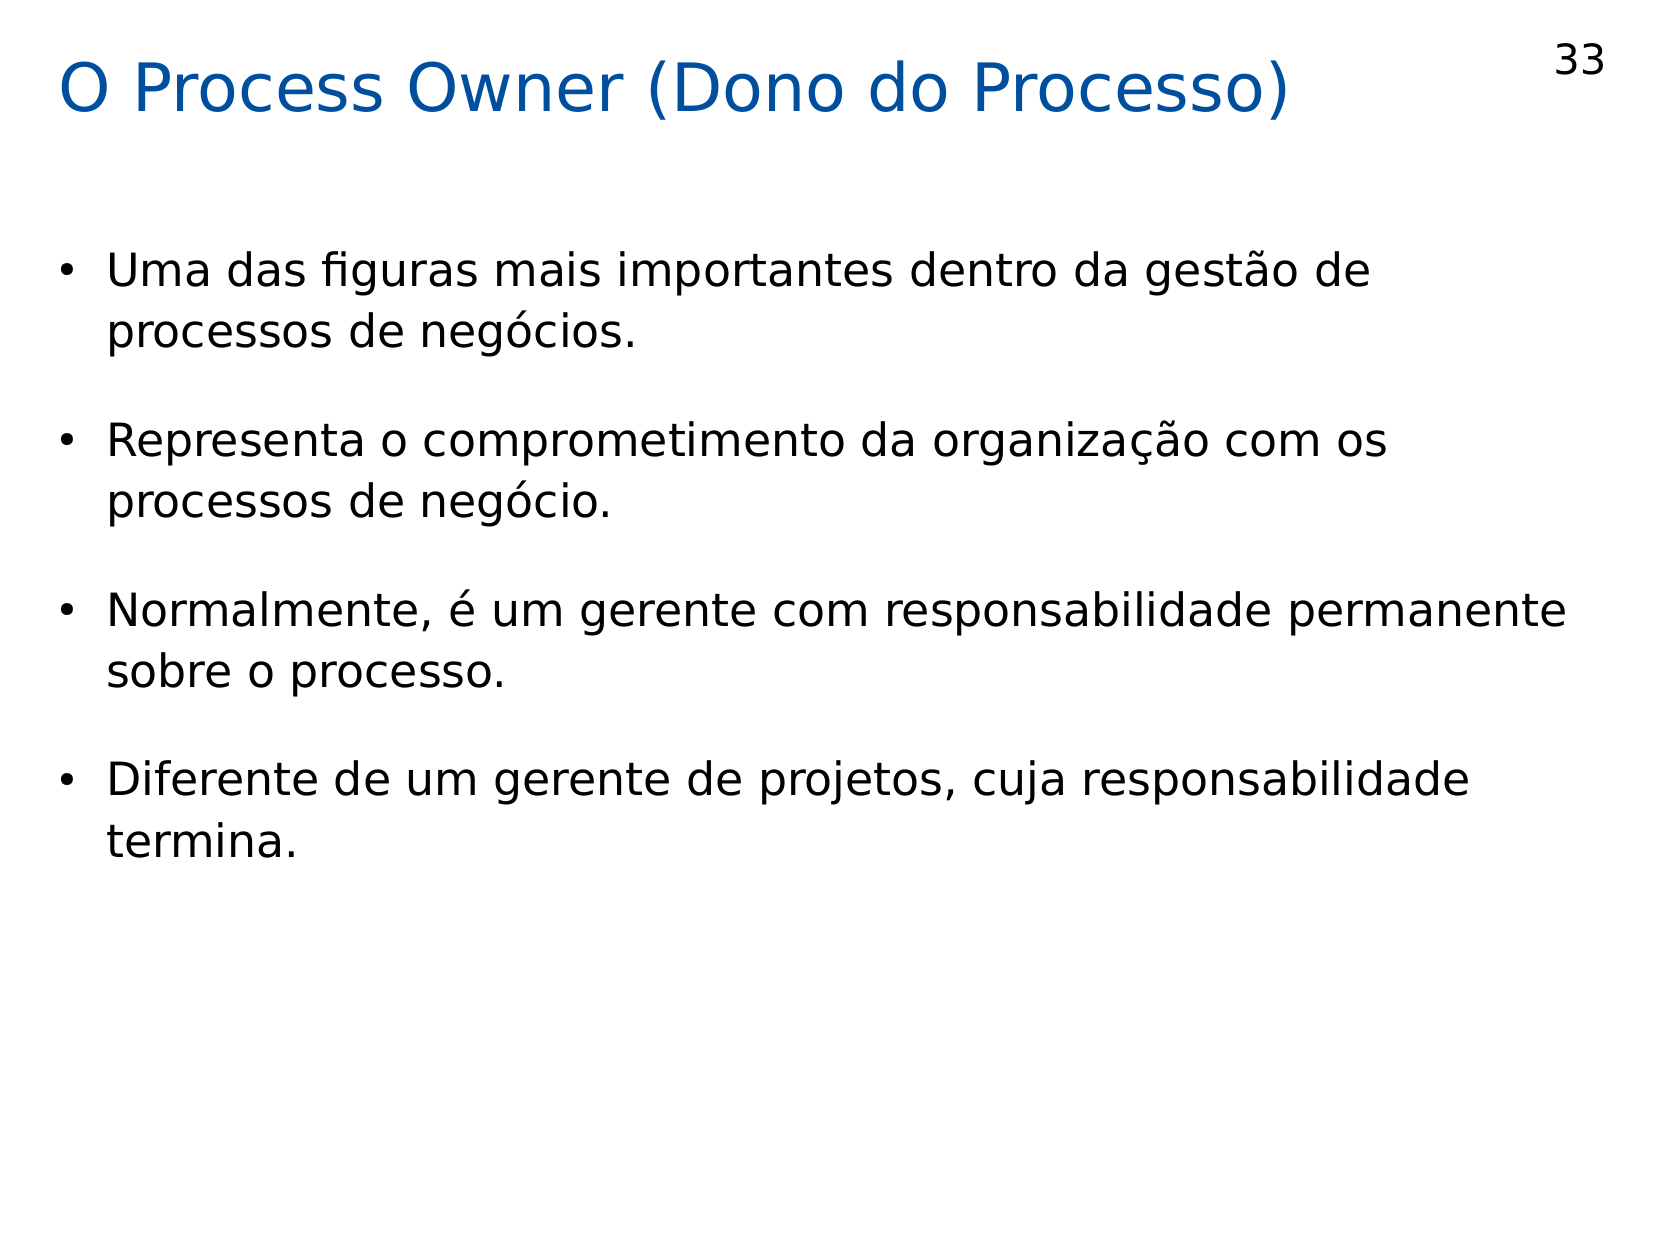

# O Process Owner (Dono do Processo)
33
Uma das figuras mais importantes dentro da gestão de processos de negócios.
Representa o comprometimento da organização com os processos de negócio.
Normalmente, é um gerente com responsabilidade permanente sobre o processo.
Diferente de um gerente de projetos, cuja responsabilidade termina.